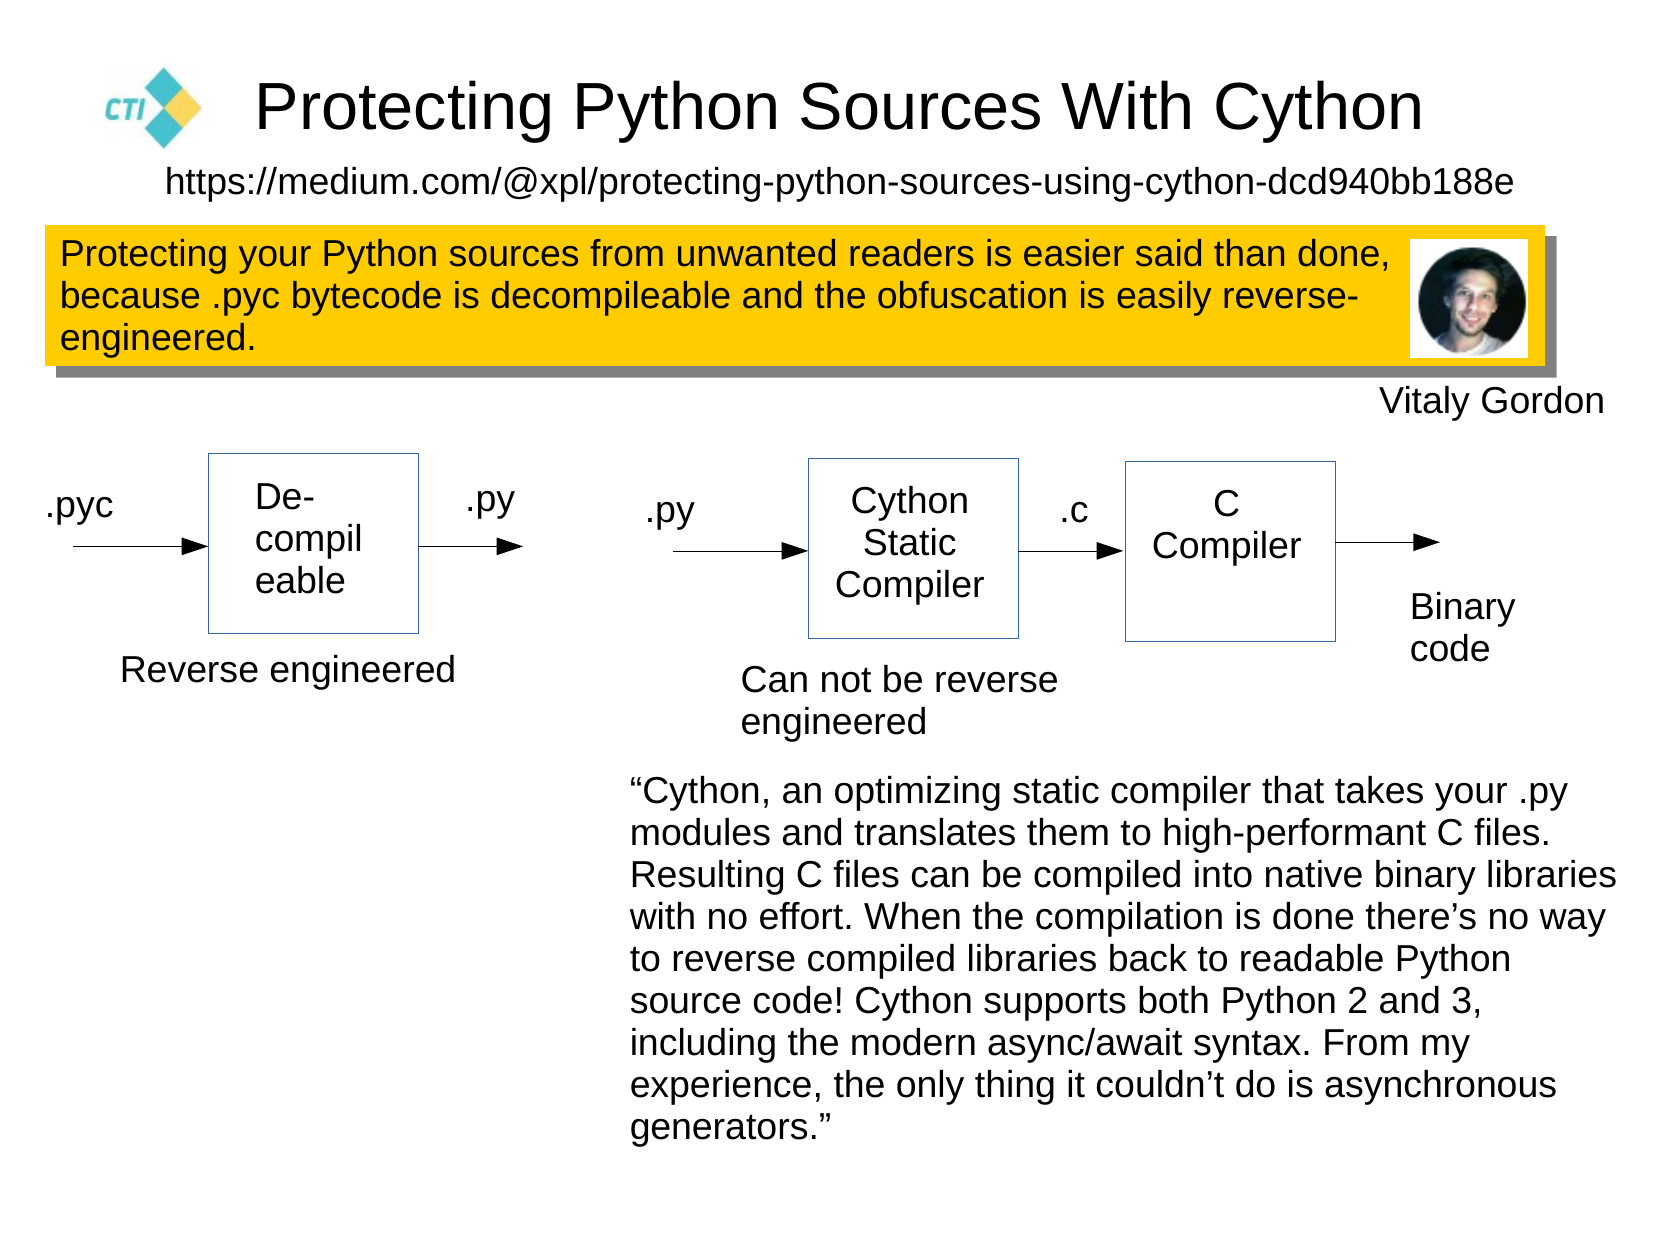

# Protecting Python Sources With Cython
https://medium.com/@xpl/protecting-python-sources-using-cython-dcd940bb188e
Protecting your Python sources from unwanted readers is easier said than done, because .pyc bytecode is decompileable and the obfuscation is easily reverse-engineered.
Vitaly Gordon
De-compileable
.py
Cython
Static Compiler
C Compiler
.pyc
.py
.c
Binary code
Reverse engineered
Can not be reverse engineered
“Cython, an optimizing static compiler that takes your .py modules and translates them to high-performant C files. Resulting C files can be compiled into native binary libraries with no effort. When the compilation is done there’s no way to reverse compiled libraries back to readable Python source code! Cython supports both Python 2 and 3, including the modern async/await syntax. From my experience, the only thing it couldn’t do is asynchronous generators.”